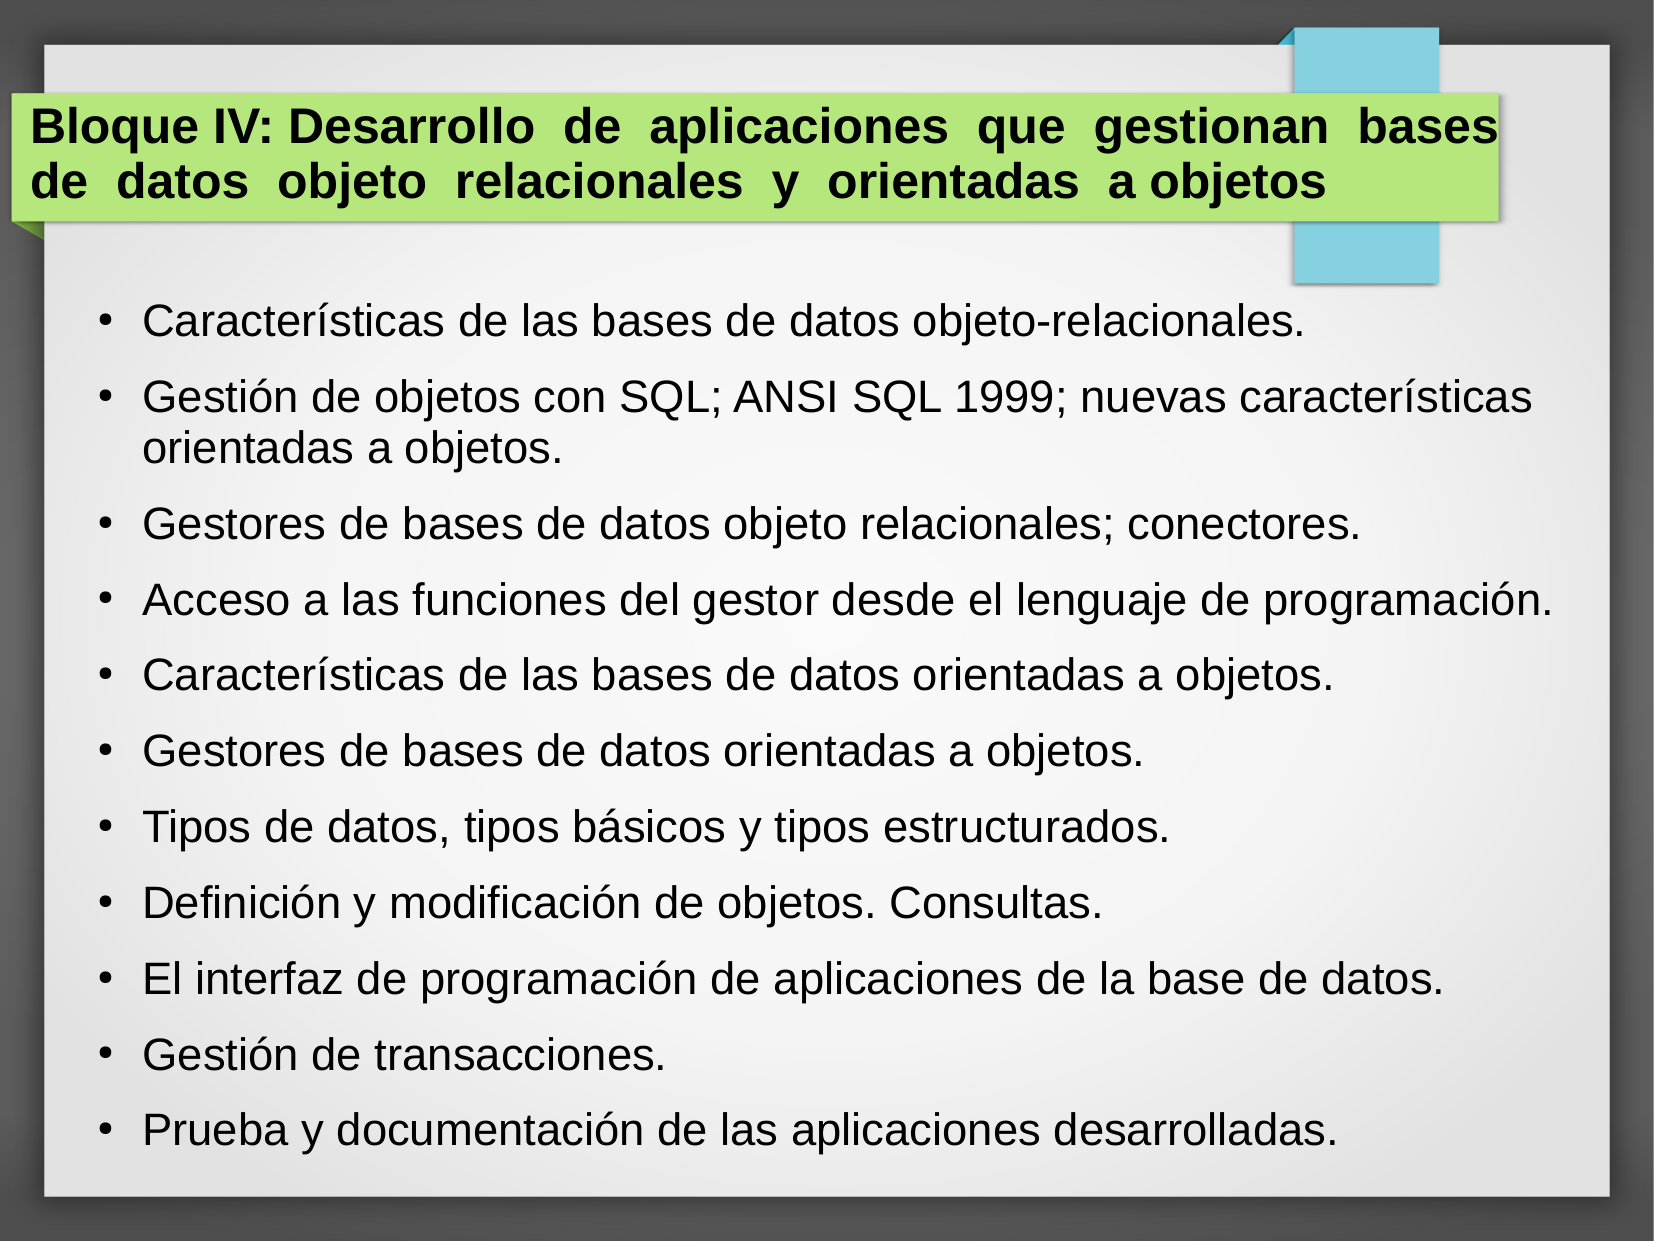

# Bloque IV: Desarrollo de aplicaciones que gestionan bases de datos objeto relacionales y orientadas a objetos
Características de las bases de datos objeto-relacionales.
Gestión de objetos con SQL; ANSI SQL 1999; nuevas características orientadas a objetos.
Gestores de bases de datos objeto relacionales; conectores.
Acceso a las funciones del gestor desde el lenguaje de programación.
Características de las bases de datos orientadas a objetos.
Gestores de bases de datos orientadas a objetos.
Tipos de datos, tipos básicos y tipos estructurados.
Definición y modificación de objetos. Consultas.
El interfaz de programación de aplicaciones de la base de datos.
Gestión de transacciones.
Prueba y documentación de las aplicaciones desarrolladas.